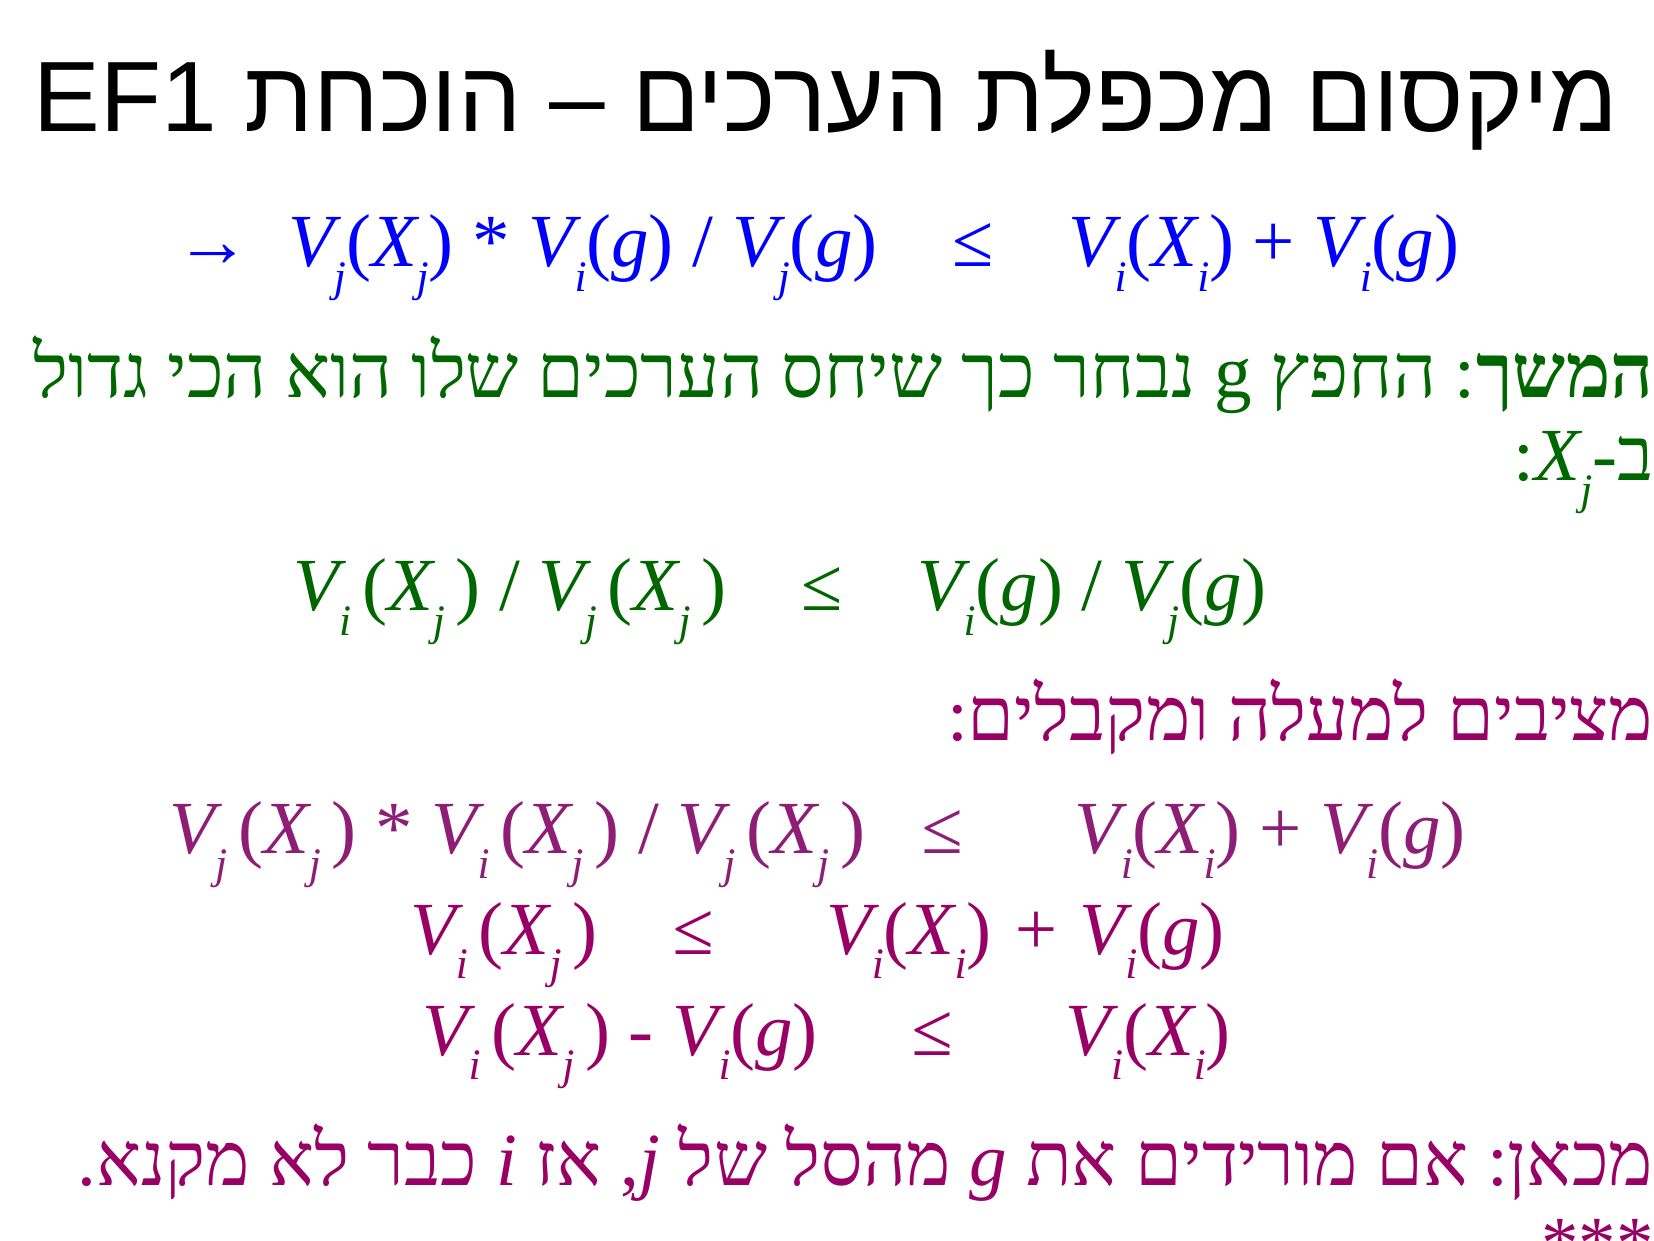

מיקסום מכפלת הערכים – הוכחת EF1
# → Vj(Xj) * Vi(g) / Vj(g) ≤ Vi(Xi) + Vi(g)
המשך: החפץ g נבחר כך שיחס הערכים שלו הוא הכי גדול ב-Xj:
Vi (Xj ) / Vj (Xj ) ≤ Vi(g) / Vj(g)
מציבים למעלה ומקבלים:
Vj (Xj ) * Vi (Xj ) / Vj (Xj ) ≤ Vi(Xi) + Vi(g)
Vi (Xj ) ≤ Vi(Xi) + Vi(g)
Vi (Xj ) - Vi(g) ≤ Vi(Xi)
מכאן: אם מורידים את g מהסל של j, אז i כבר לא מקנא. ***